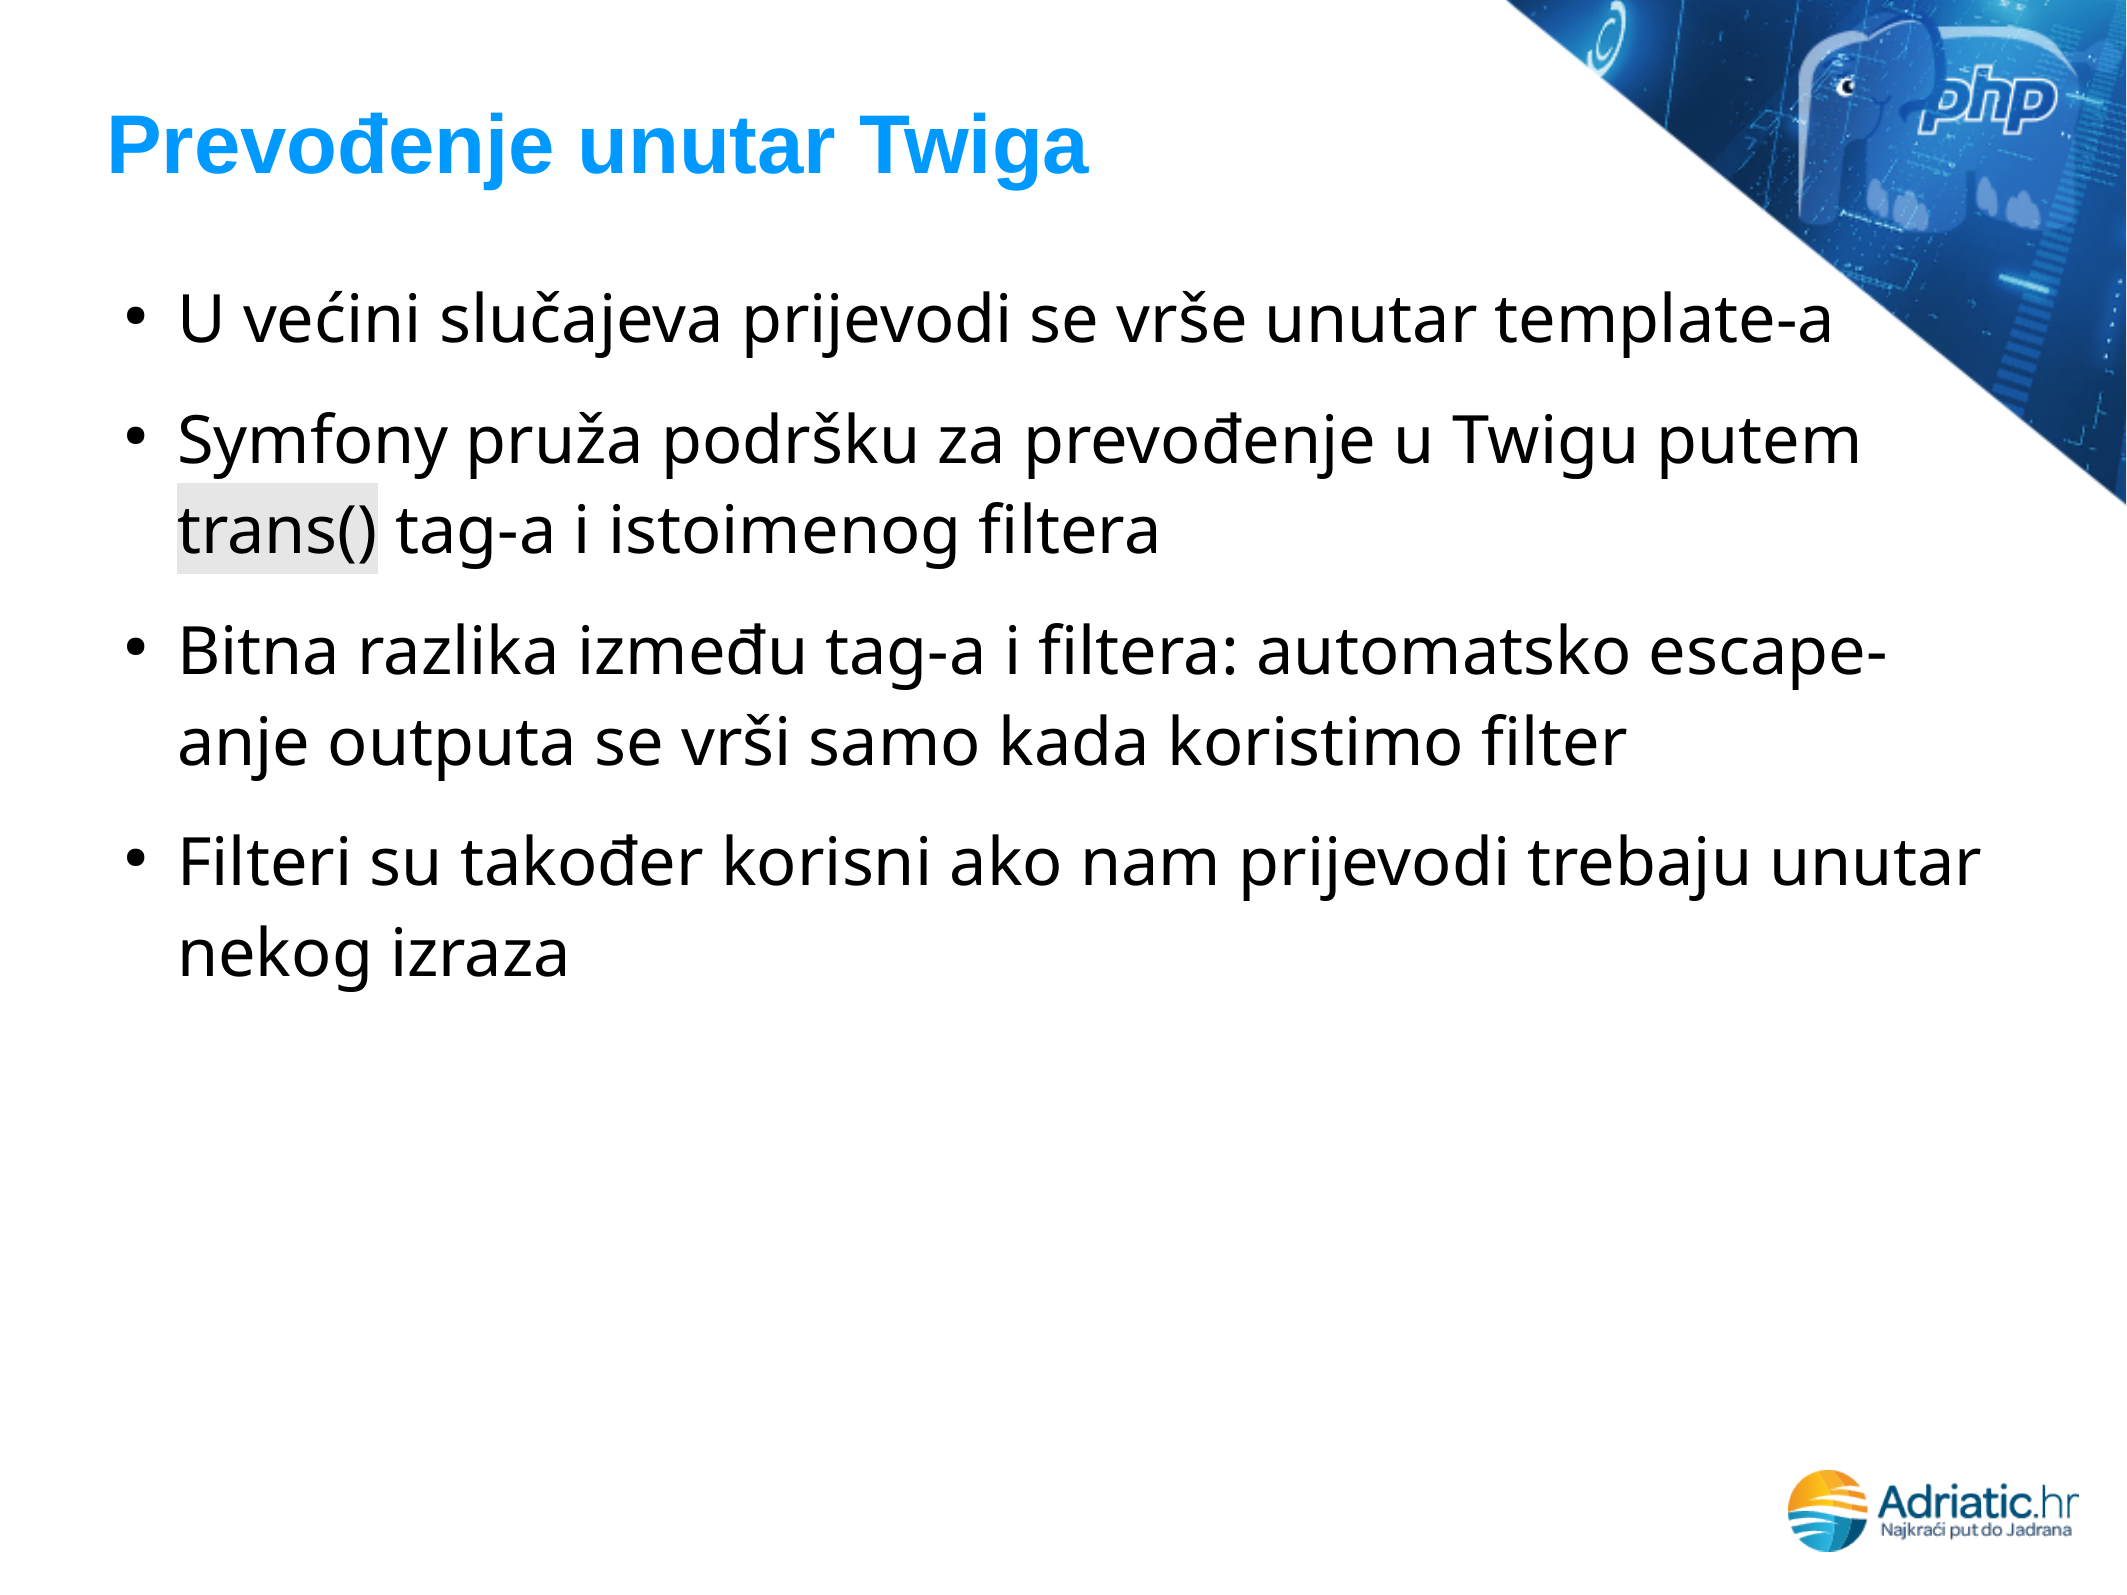

# Prevođenje unutar Twiga
U većini slučajeva prijevodi se vrše unutar template-a
Symfony pruža podršku za prevođenje u Twigu putem trans() tag-a i istoimenog filtera
Bitna razlika između tag-a i filtera: automatsko escape-anje outputa se vrši samo kada koristimo filter
Filteri su također korisni ako nam prijevodi trebaju unutar nekog izraza